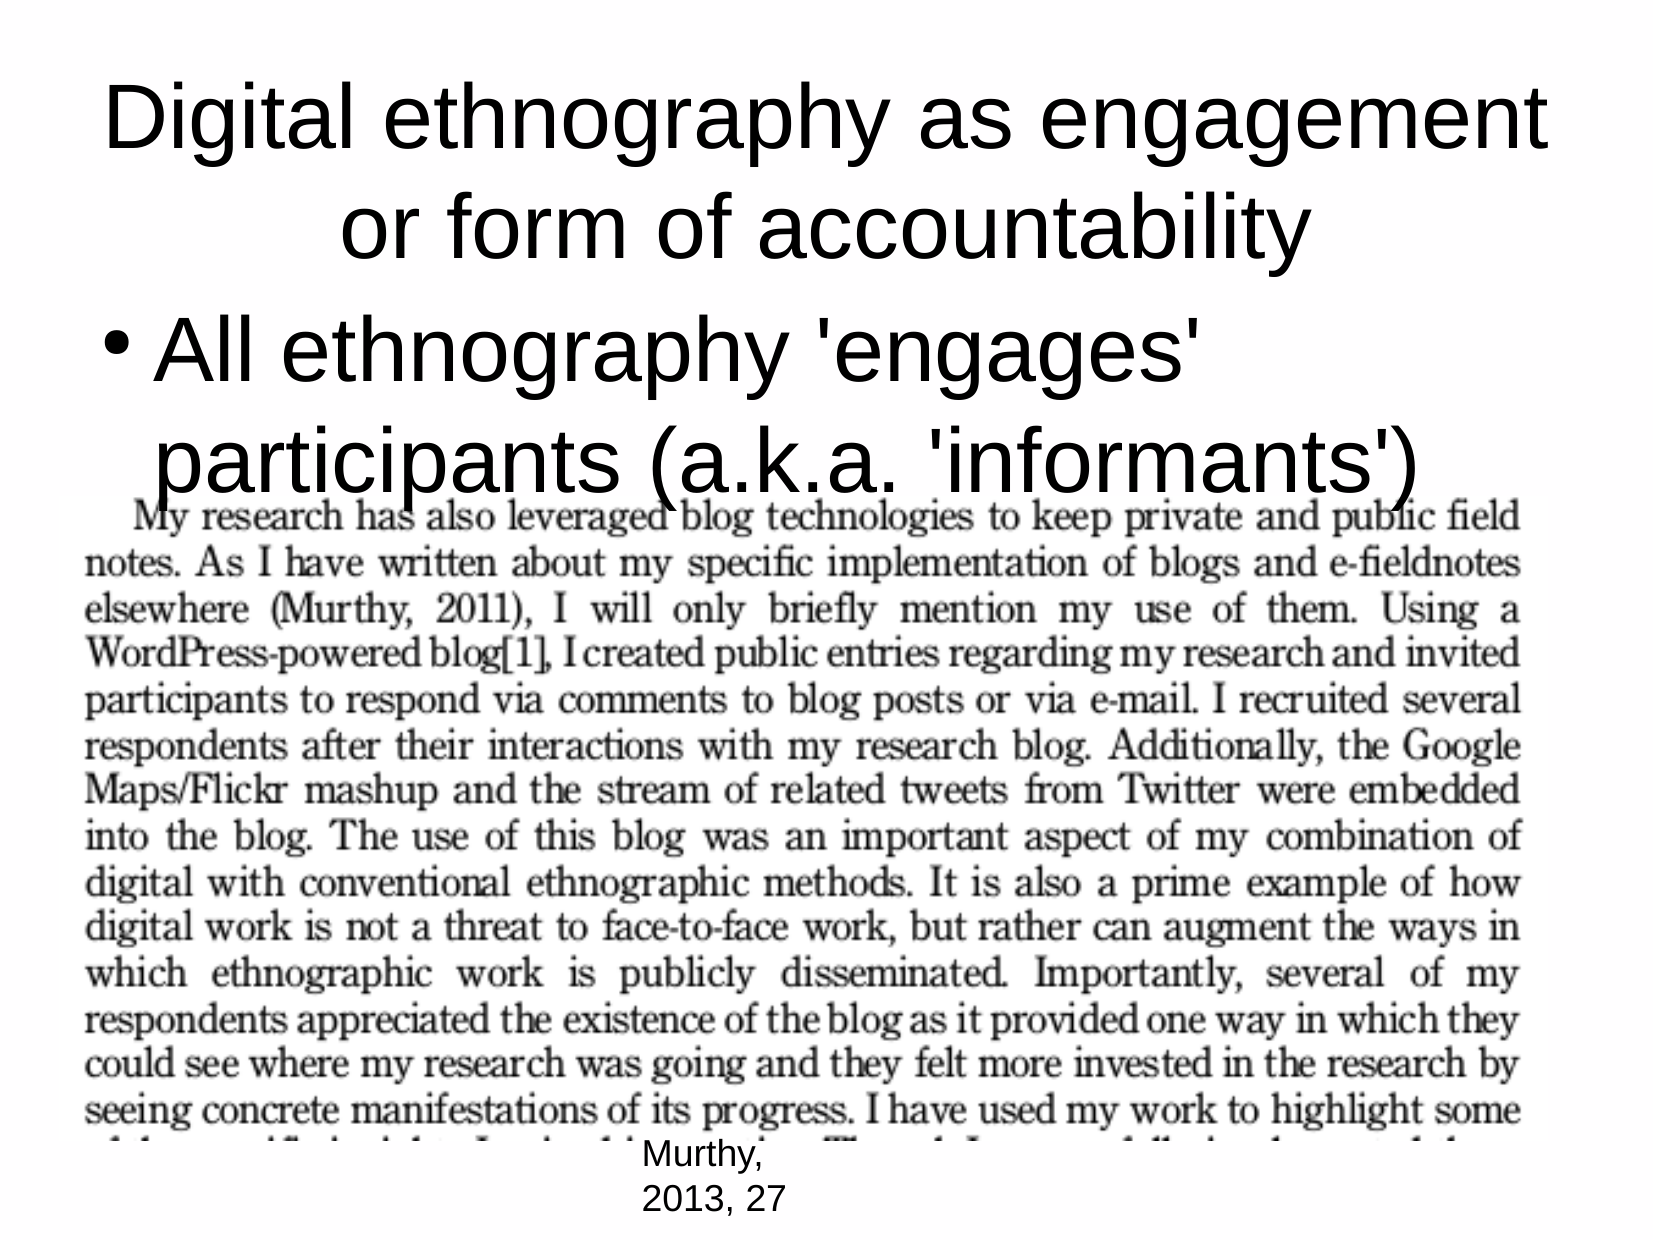

# Digital ethnography as engagement or form of accountability
All ethnography 'engages' participants (a.k.a. 'informants')
Murthy, 2013, 27